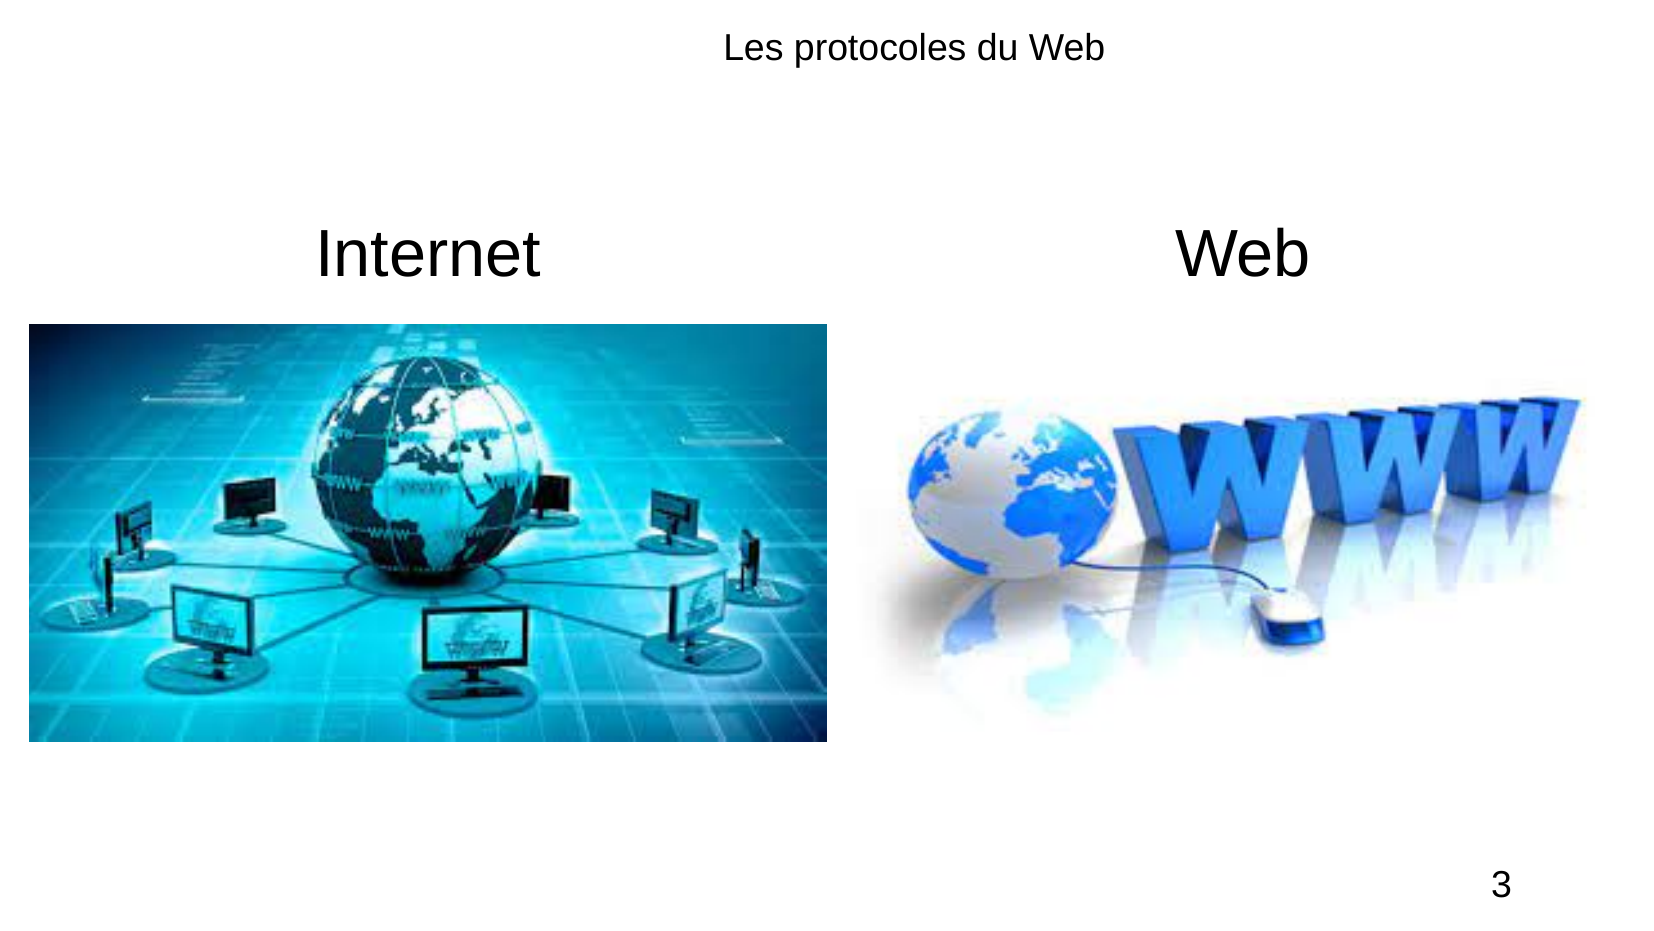

Les protocoles du Web
Internet
Web
#